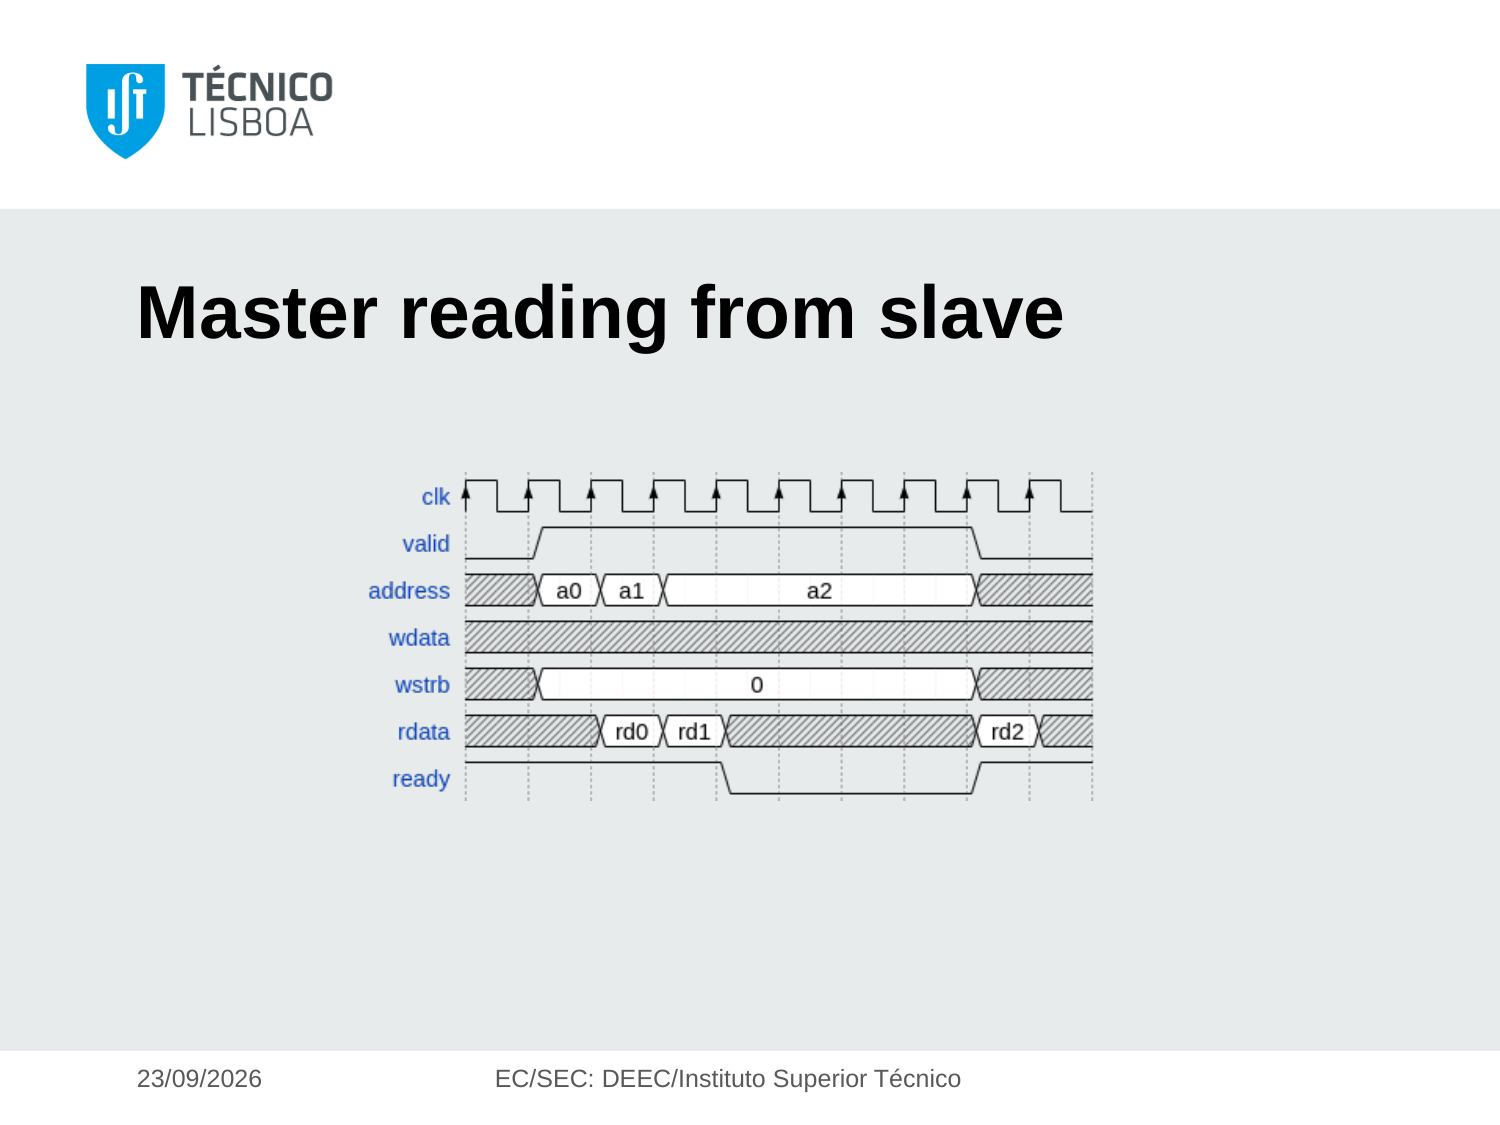

# Master reading from slave
EC/SEC: DEEC/Instituto Superior Técnico